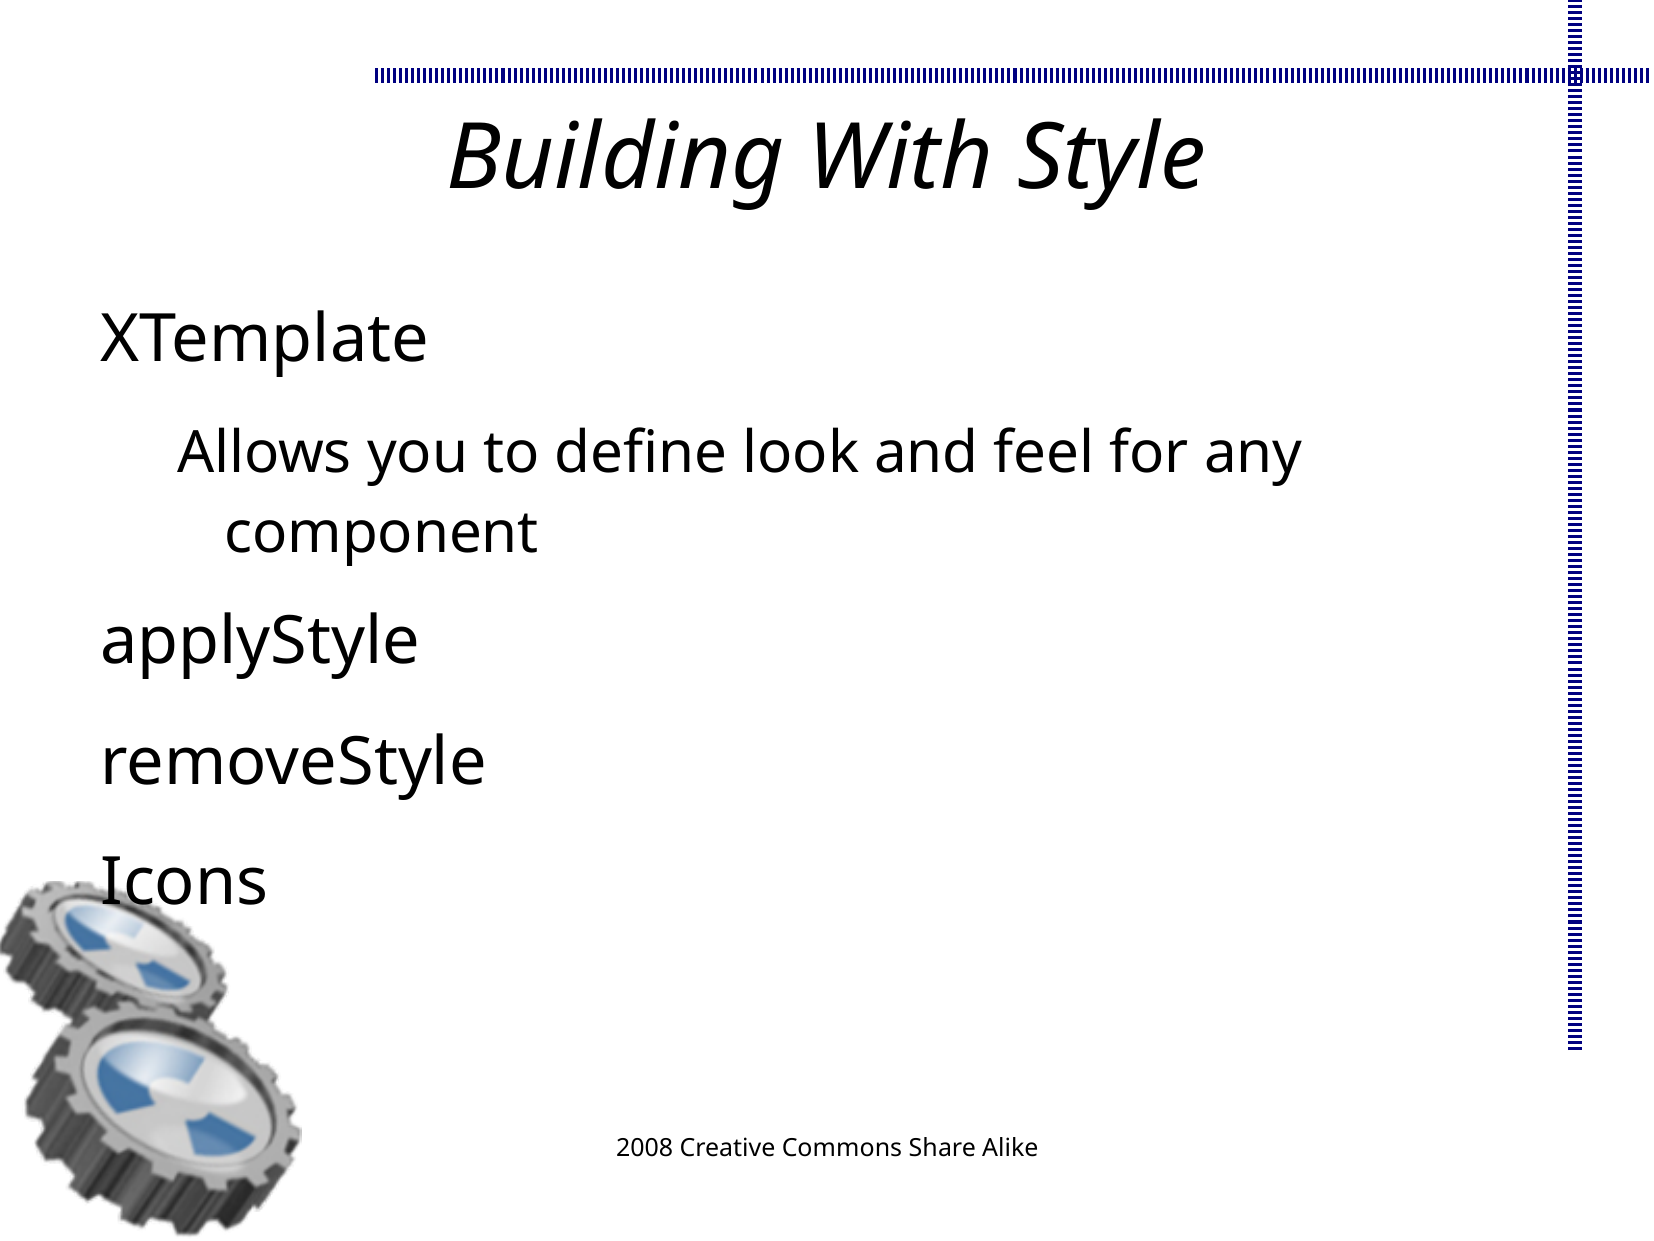

# Building With Style
XTemplate
Allows you to define look and feel for any component
applyStyle
removeStyle
Icons